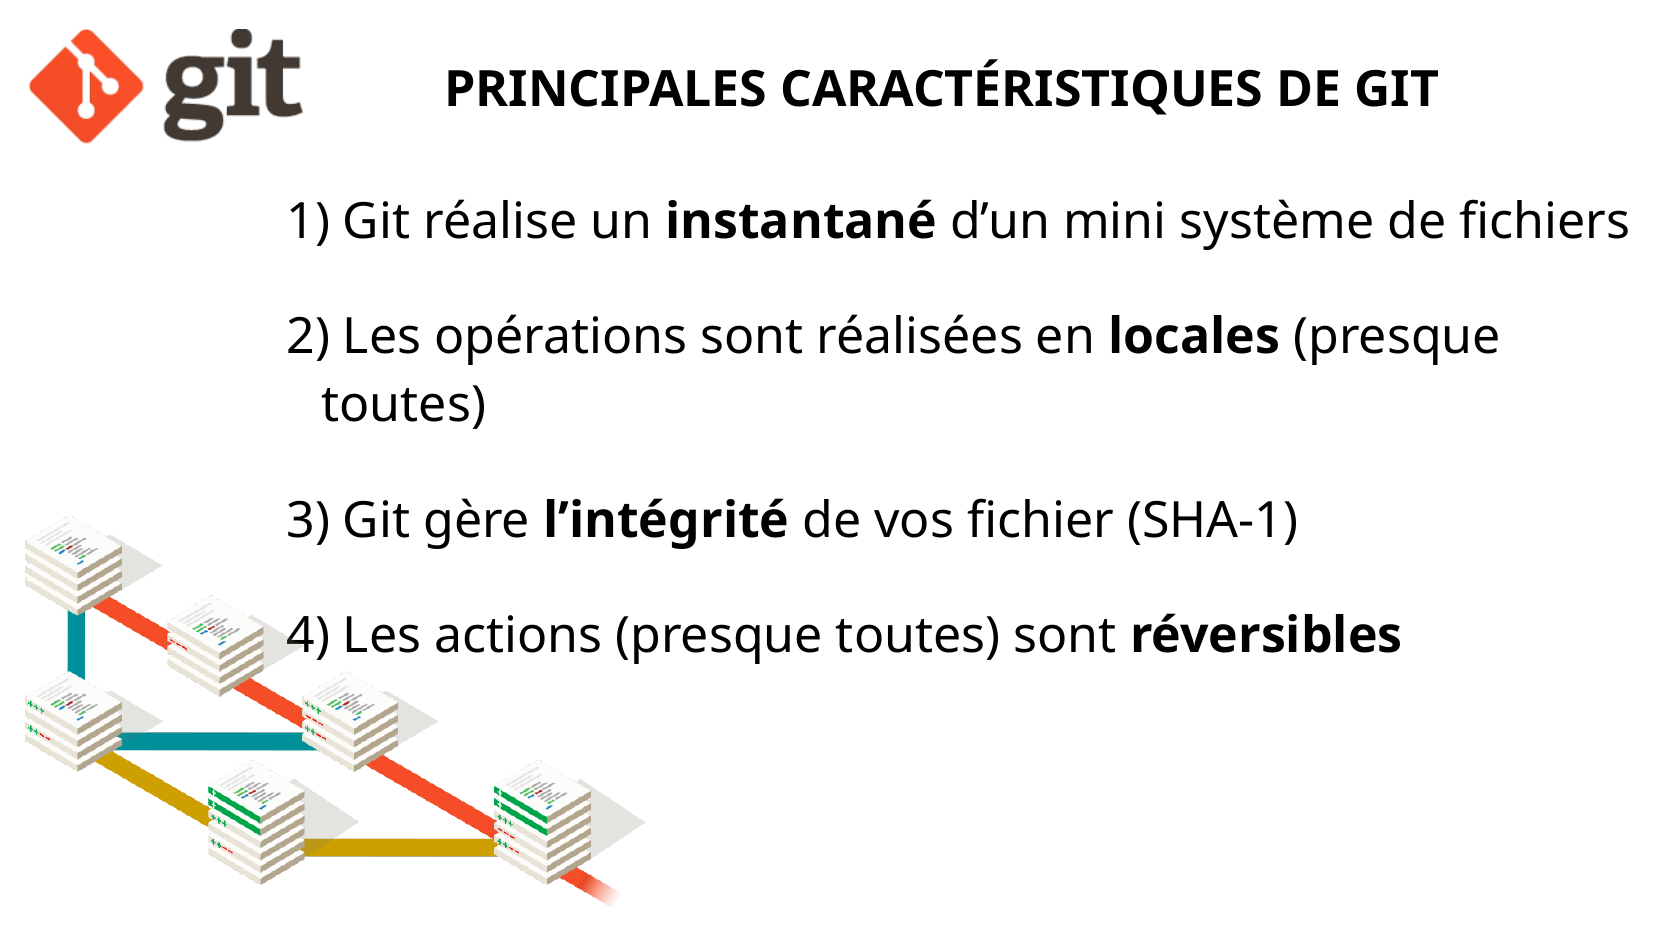

Principales caractéristiques de git
 Git réalise un instantané d’un mini système de fichiers
 Les opérations sont réalisées en locales (presque toutes)
 Git gère l’intégrité de vos fichier (SHA-1)
 Les actions (presque toutes) sont réversibles